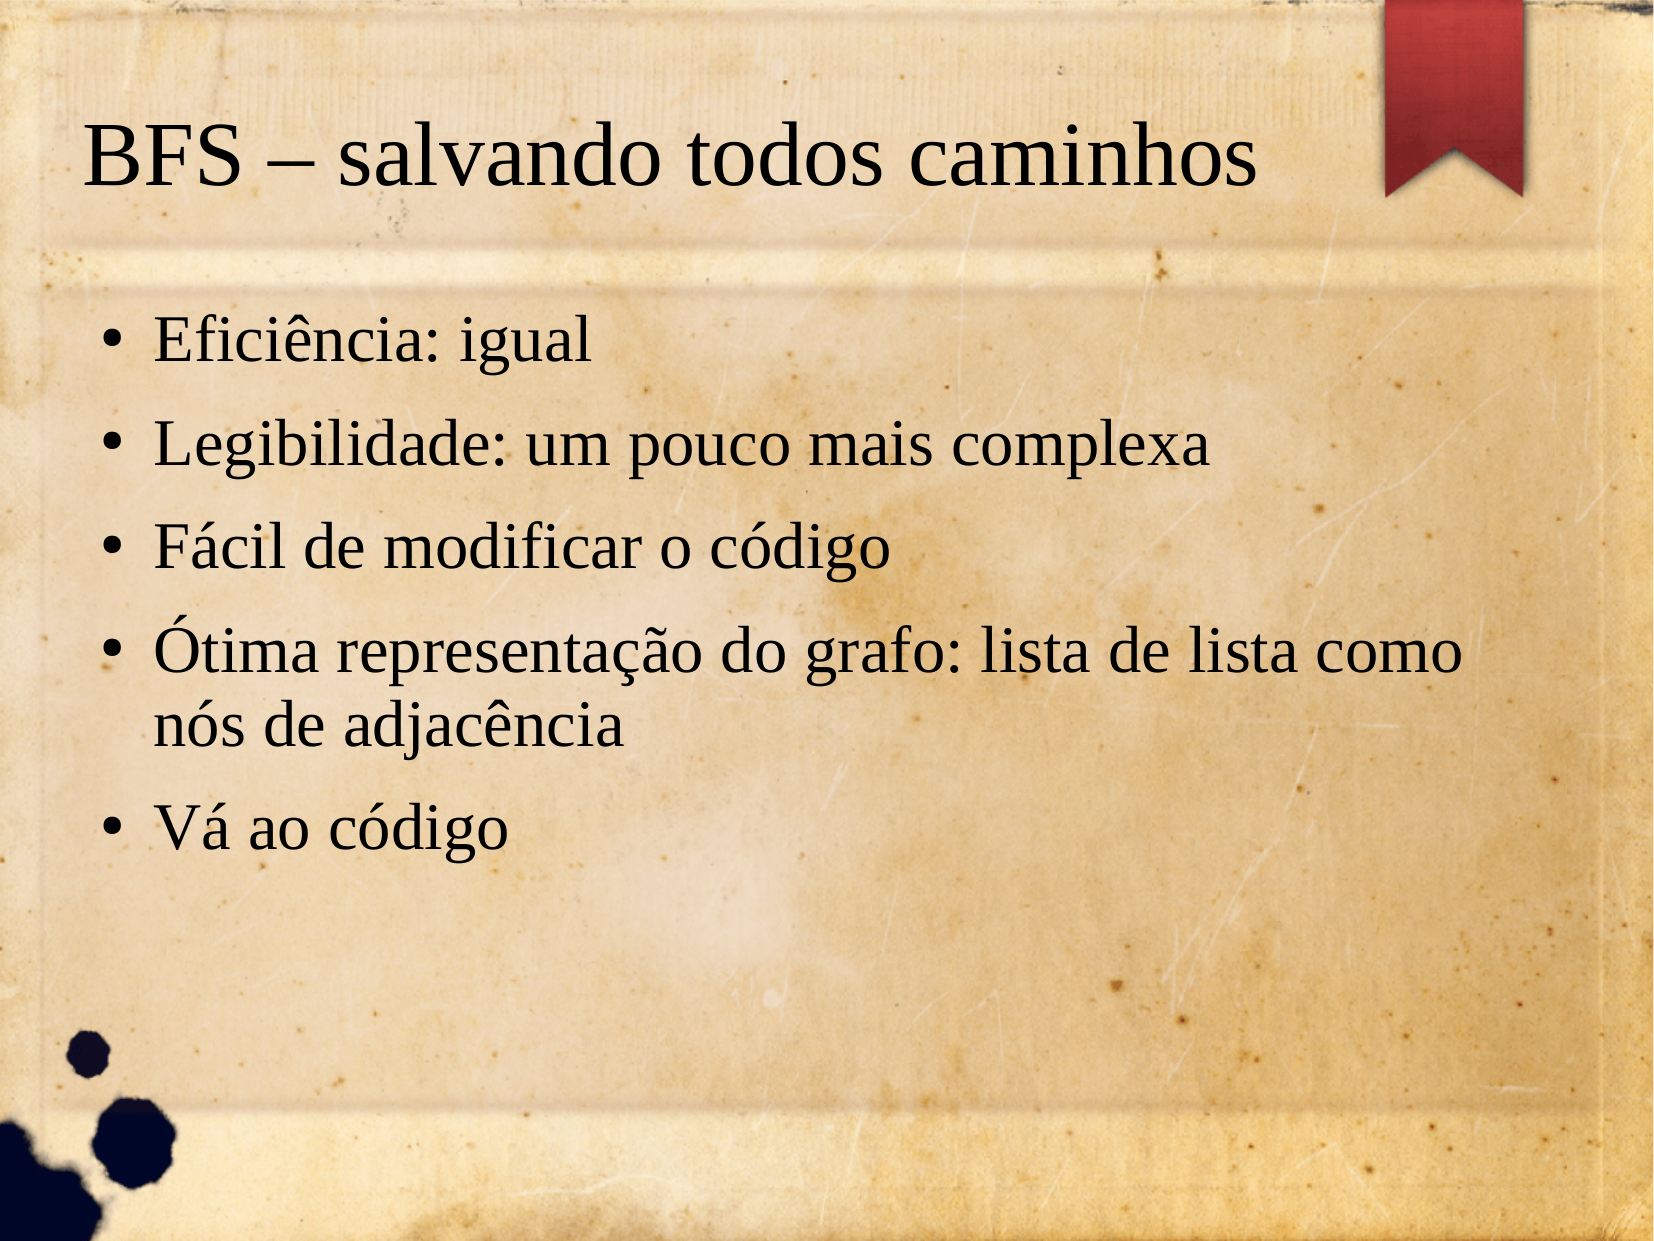

# BFS – salvando todos caminhos
Eficiência: igual
Legibilidade: um pouco mais complexa
Fácil de modificar o código
Ótima representação do grafo: lista de lista como nós de adjacência
Vá ao código